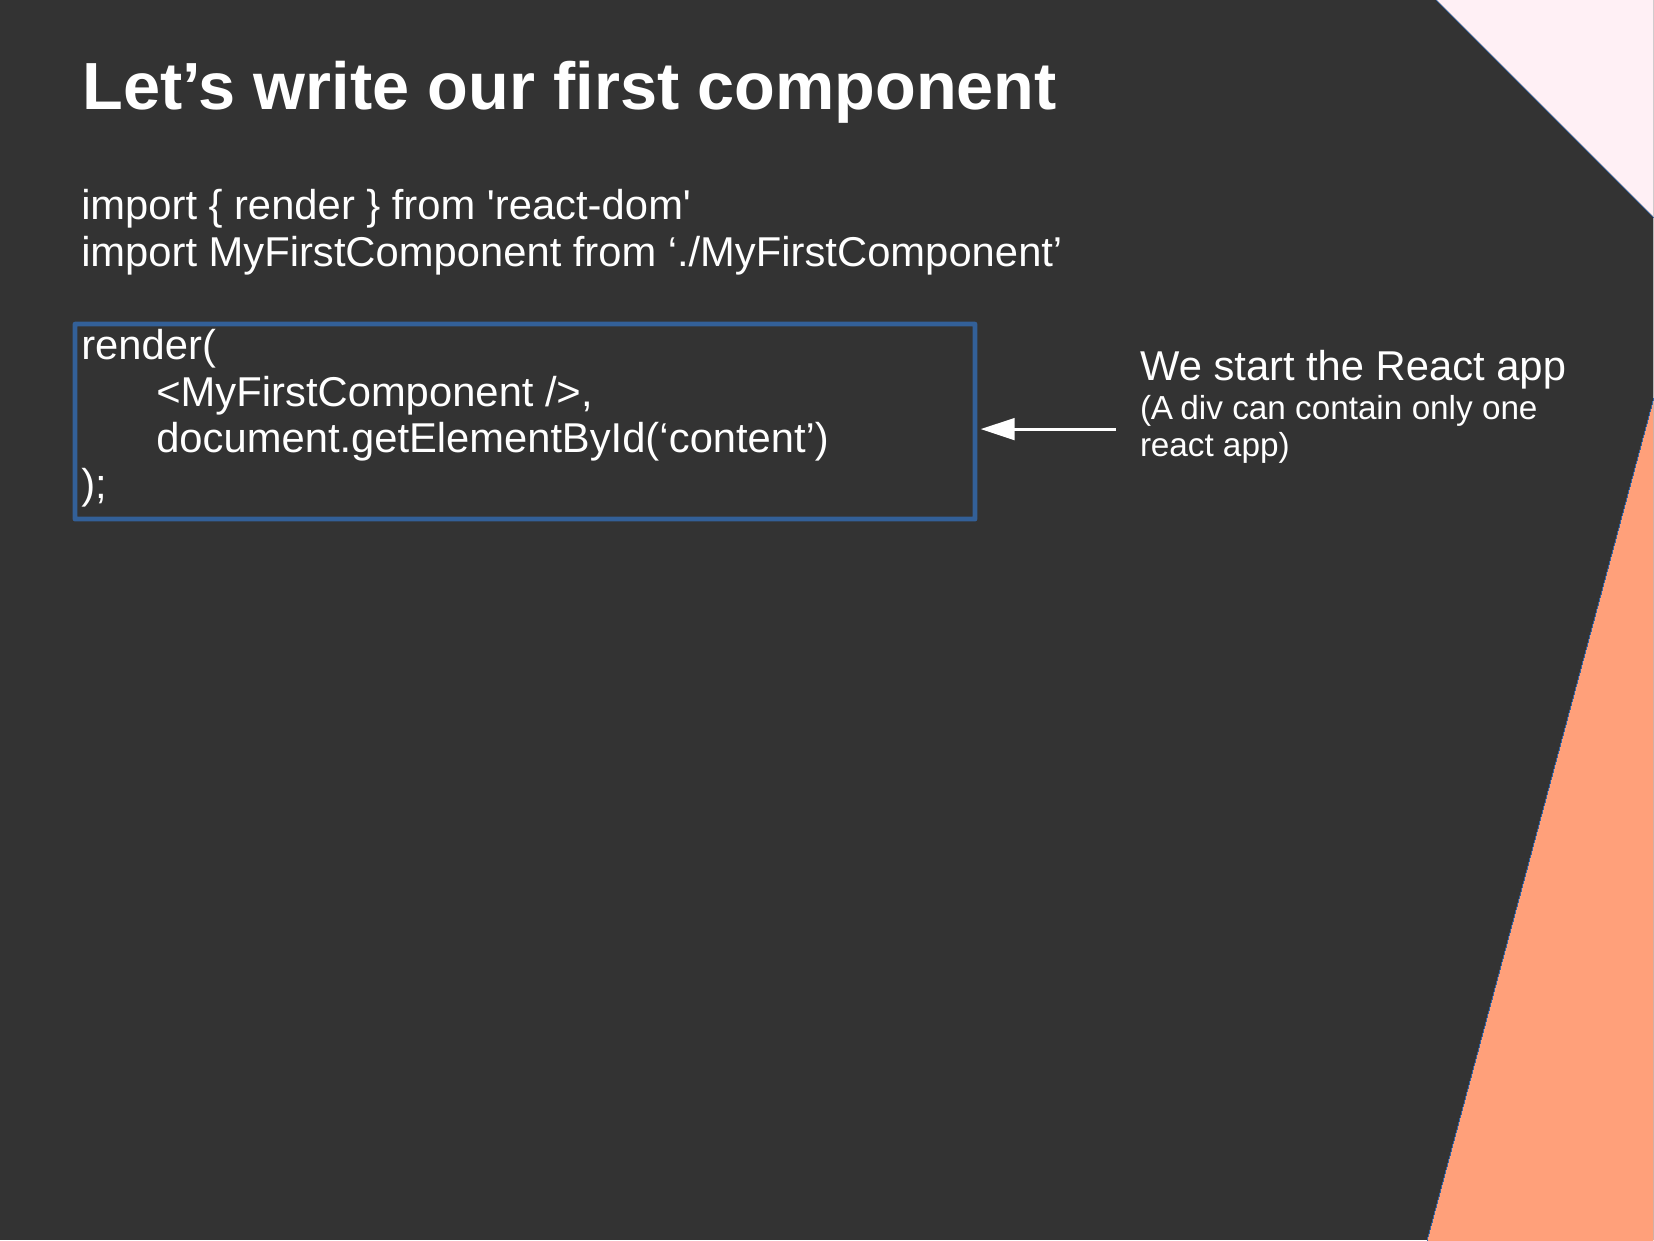

# Let’s write our first component
import { render } from 'react-dom'
import MyFirstComponent from ‘./MyFirstComponent’
render(
	<MyFirstComponent />,
	document.getElementById(‘content’)
);
We start the React app
(A div can contain only one react app)